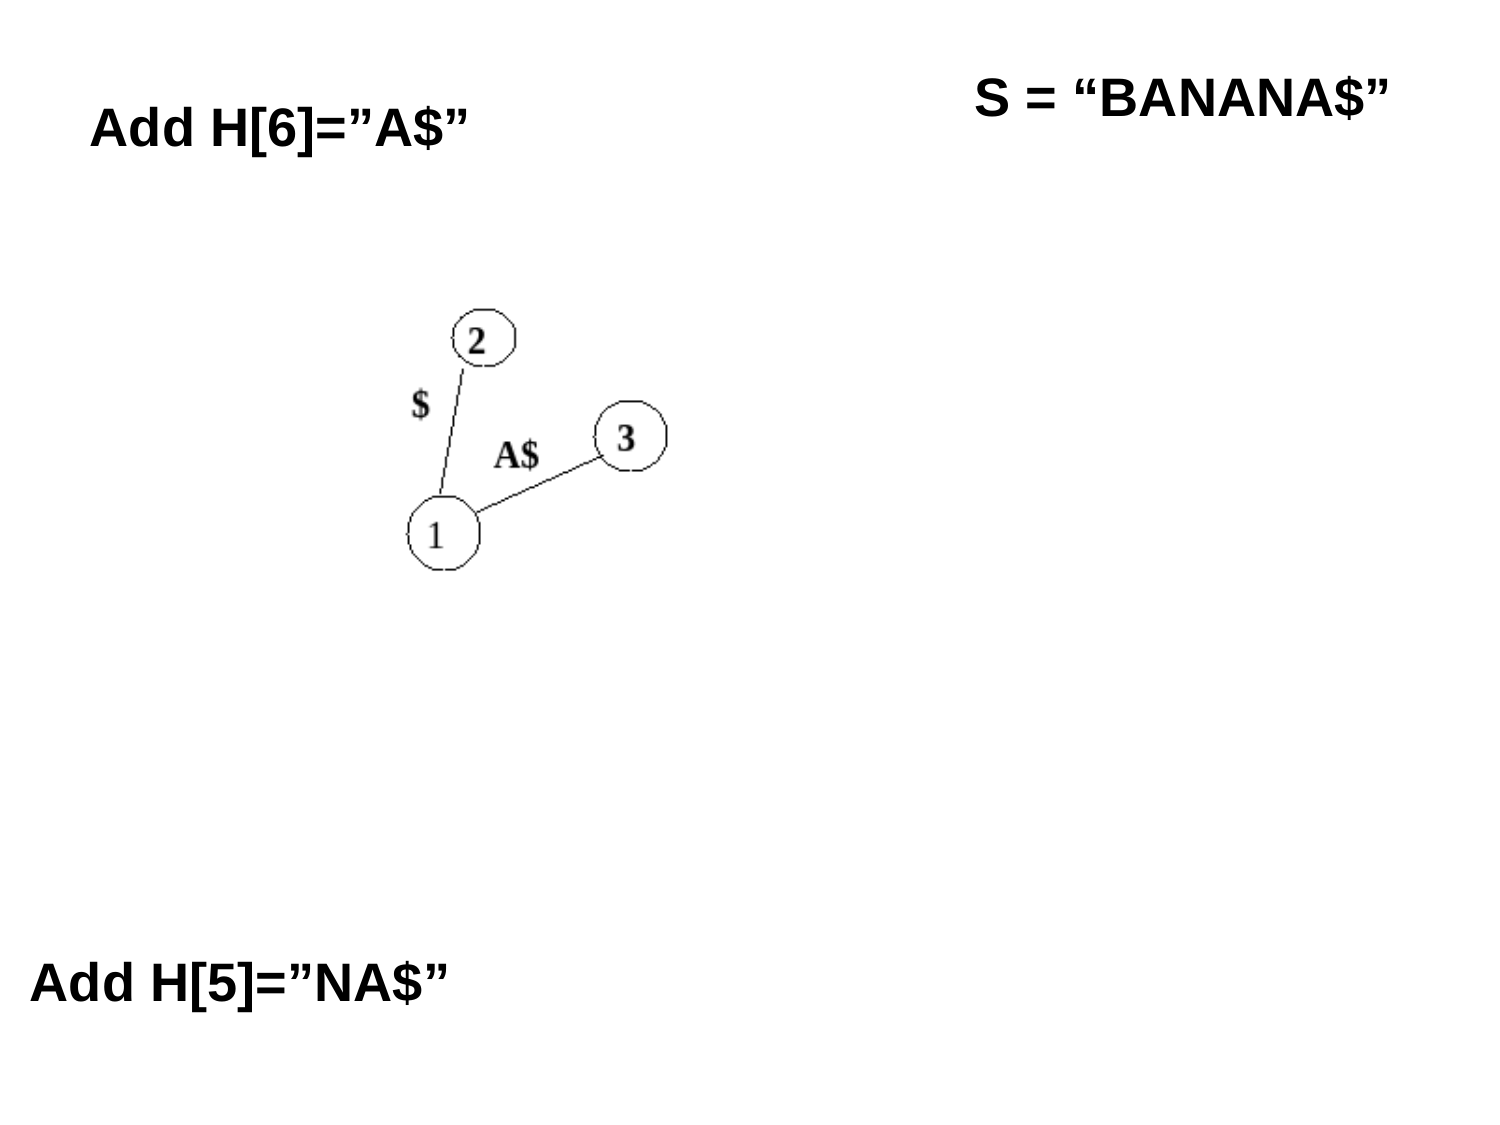

S = “BANANA$”
Add H[6]=”A$”
Add H[5]=”NA$”